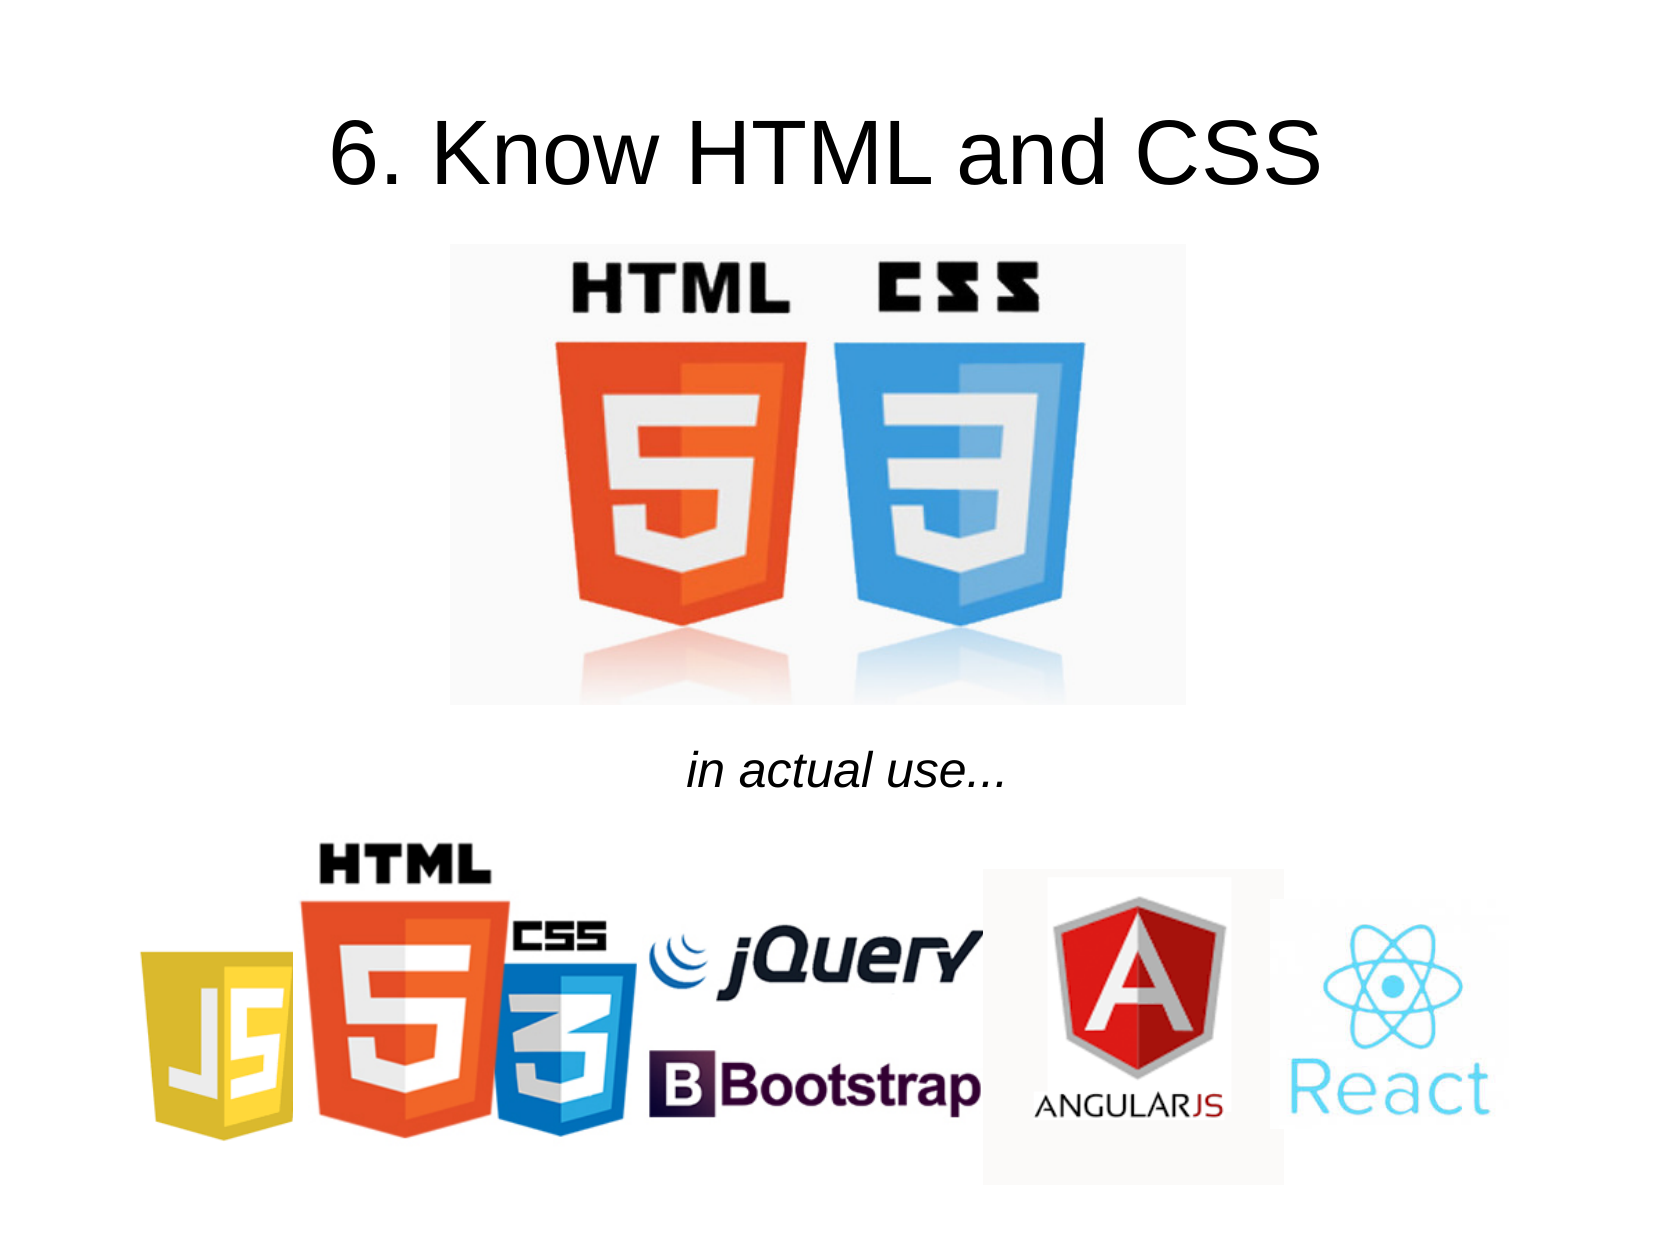

# 6. Know HTML and CSS
in actual use...